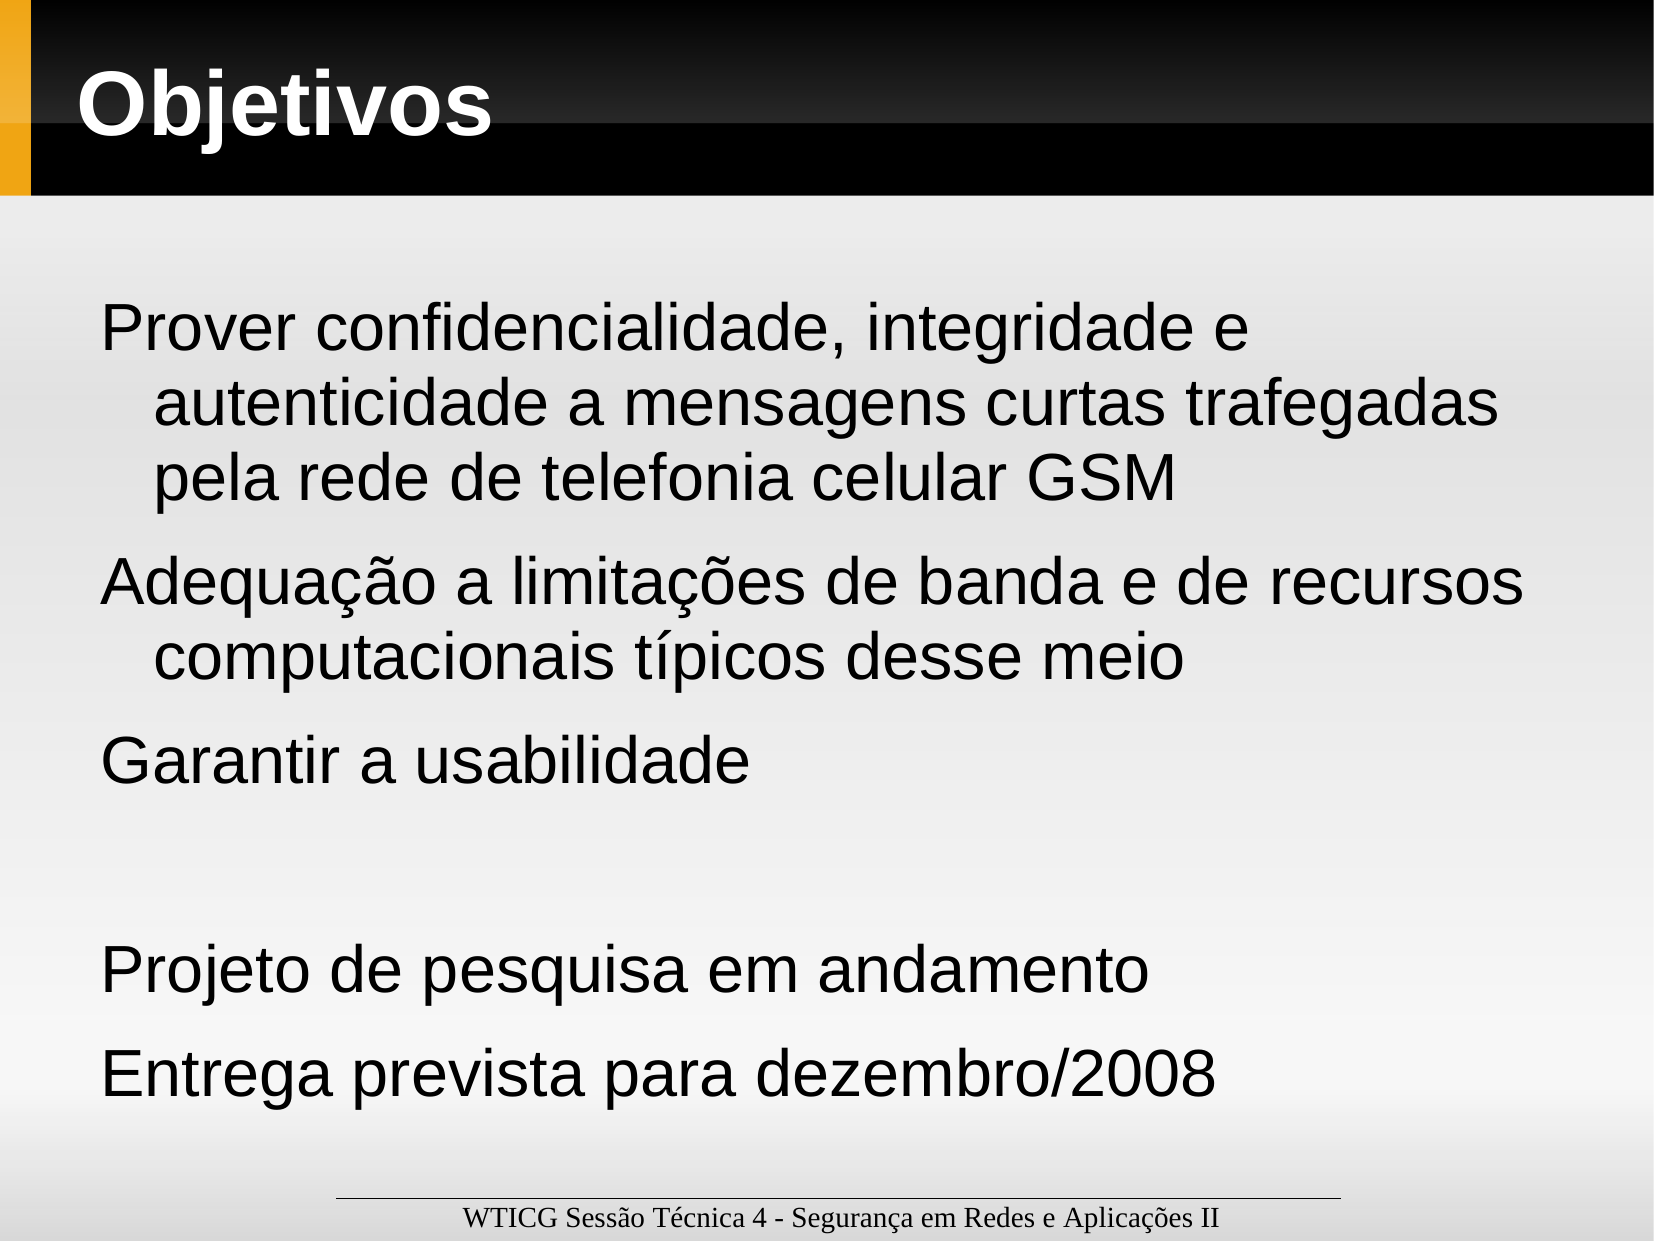

# Objetivos
Prover confidencialidade, integridade e autenticidade a mensagens curtas trafegadas pela rede de telefonia celular GSM
Adequação a limitações de banda e de recursos computacionais típicos desse meio
Garantir a usabilidade
Projeto de pesquisa em andamento
Entrega prevista para dezembro/2008
WTICG Sessão Técnica 4 - Segurança em Redes e Aplicações II